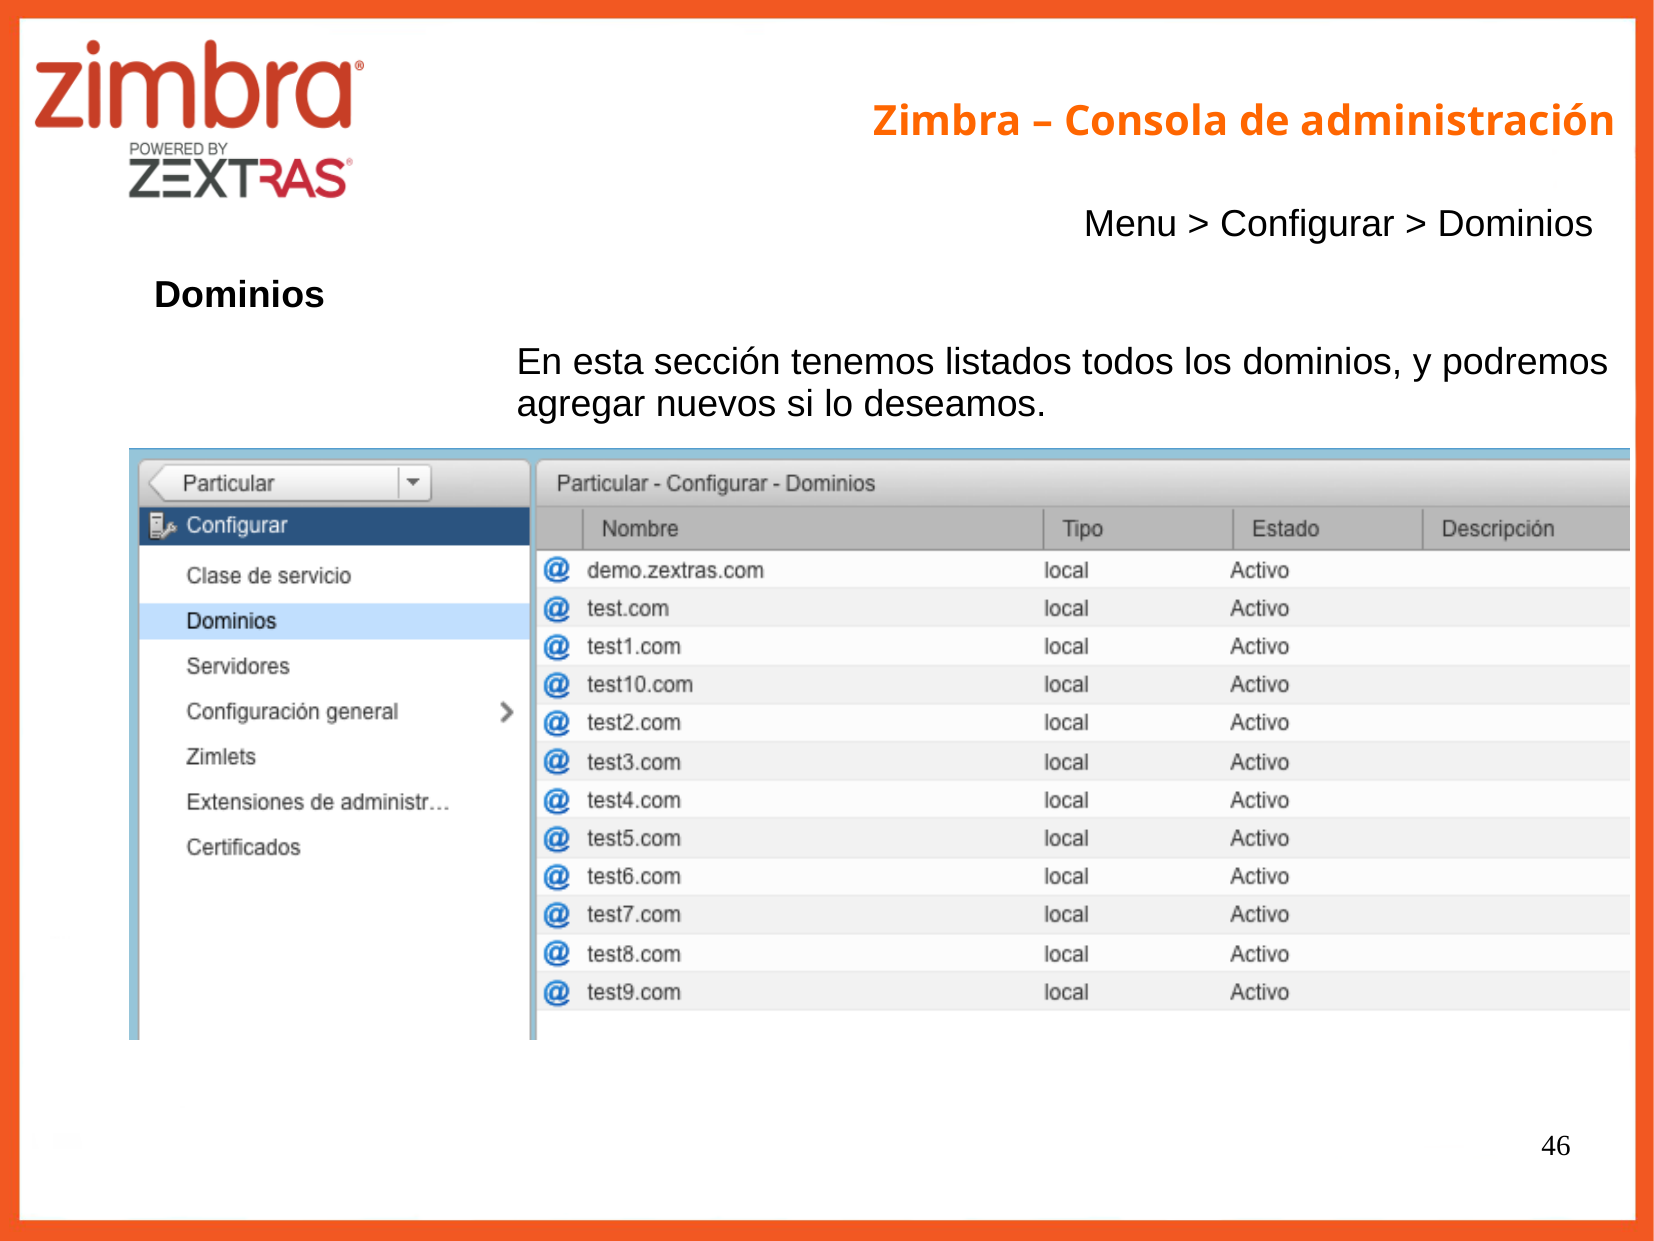

Zimbra – Consola de administración
Menu > Configurar > Dominios
Dominios
En esta sección tenemos listados todos los dominios, y podremos agregar nuevos si lo deseamos.
46